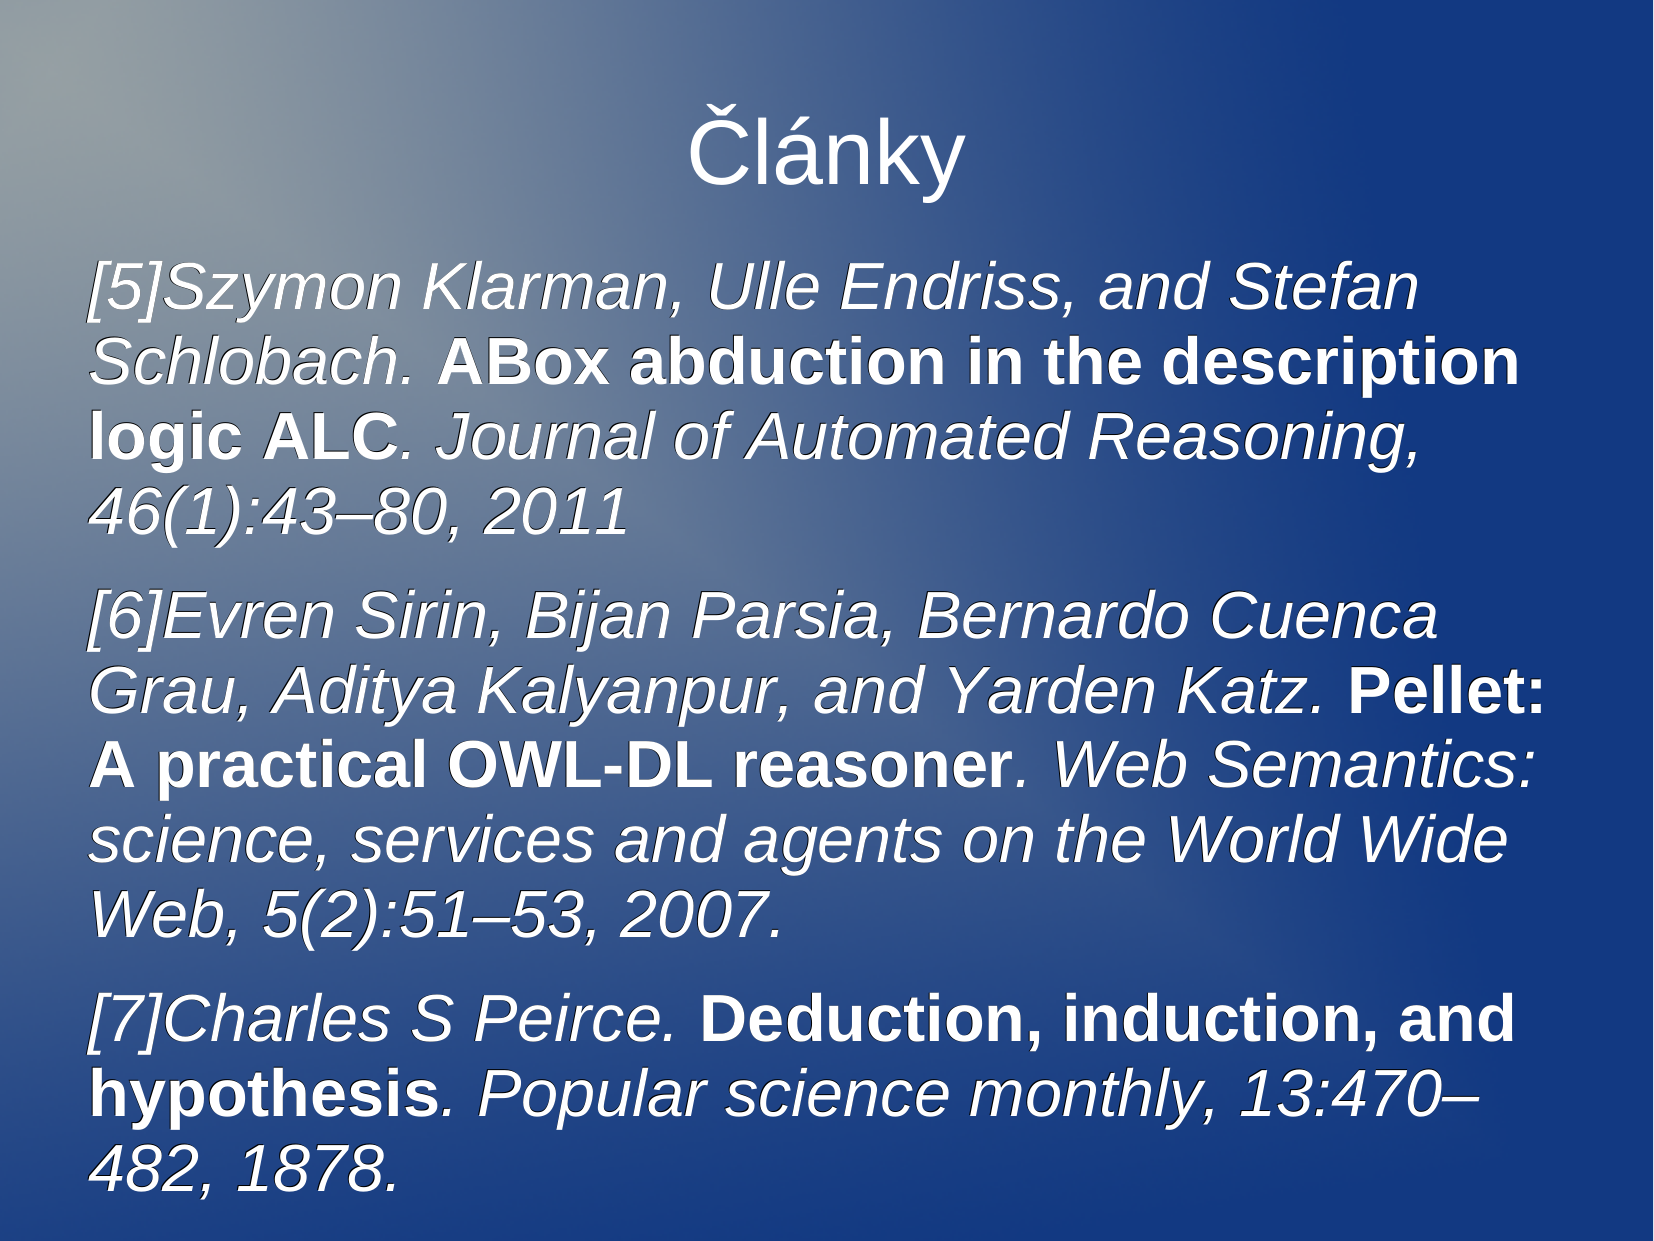

Články
# [5]Szymon Klarman, Ulle Endriss, and Stefan Schlobach. ABox abduction in the description logic ALC. Journal of Automated Reasoning, 46(1):43–80, 2011
[6]Evren Sirin, Bijan Parsia, Bernardo Cuenca Grau, Aditya Kalyanpur, and Yarden Katz. Pellet: A practical OWL-DL reasoner. Web Semantics: science, services and agents on the World Wide Web, 5(2):51–53, 2007.
[7]Charles S Peirce. Deduction, induction, and hypothesis. Popular science monthly, 13:470–482, 1878.